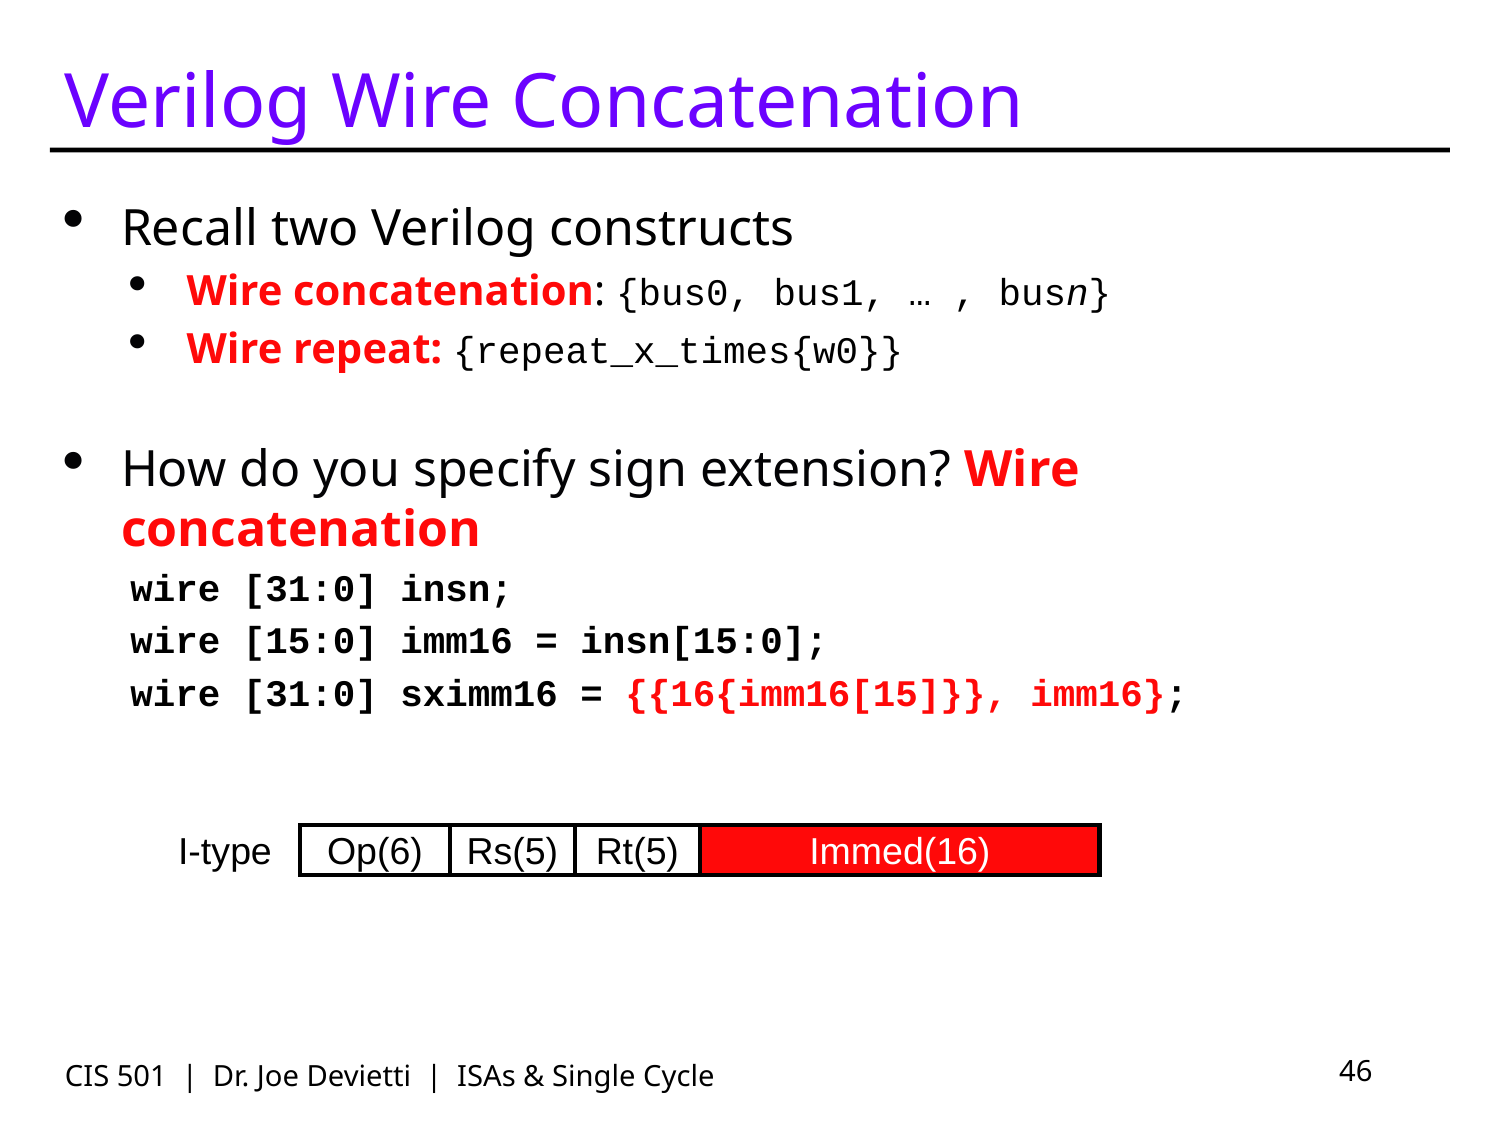

Verilog Wire Concatenation
Recall two Verilog constructs
Wire concatenation: {bus0, bus1, … , busn}
Wire repeat: {repeat_x_times{w0}}
How do you specify sign extension? Wire concatenation
wire [31:0] insn;
wire [15:0] imm16 = insn[15:0];
wire [31:0] sximm16 = {{16{imm16[15]}}, imm16};
I-type
Op(6)
Rs(5)
Rt(5)
Immed(16)
CIS 501 | Dr. Joe Devietti | ISAs & Single Cycle